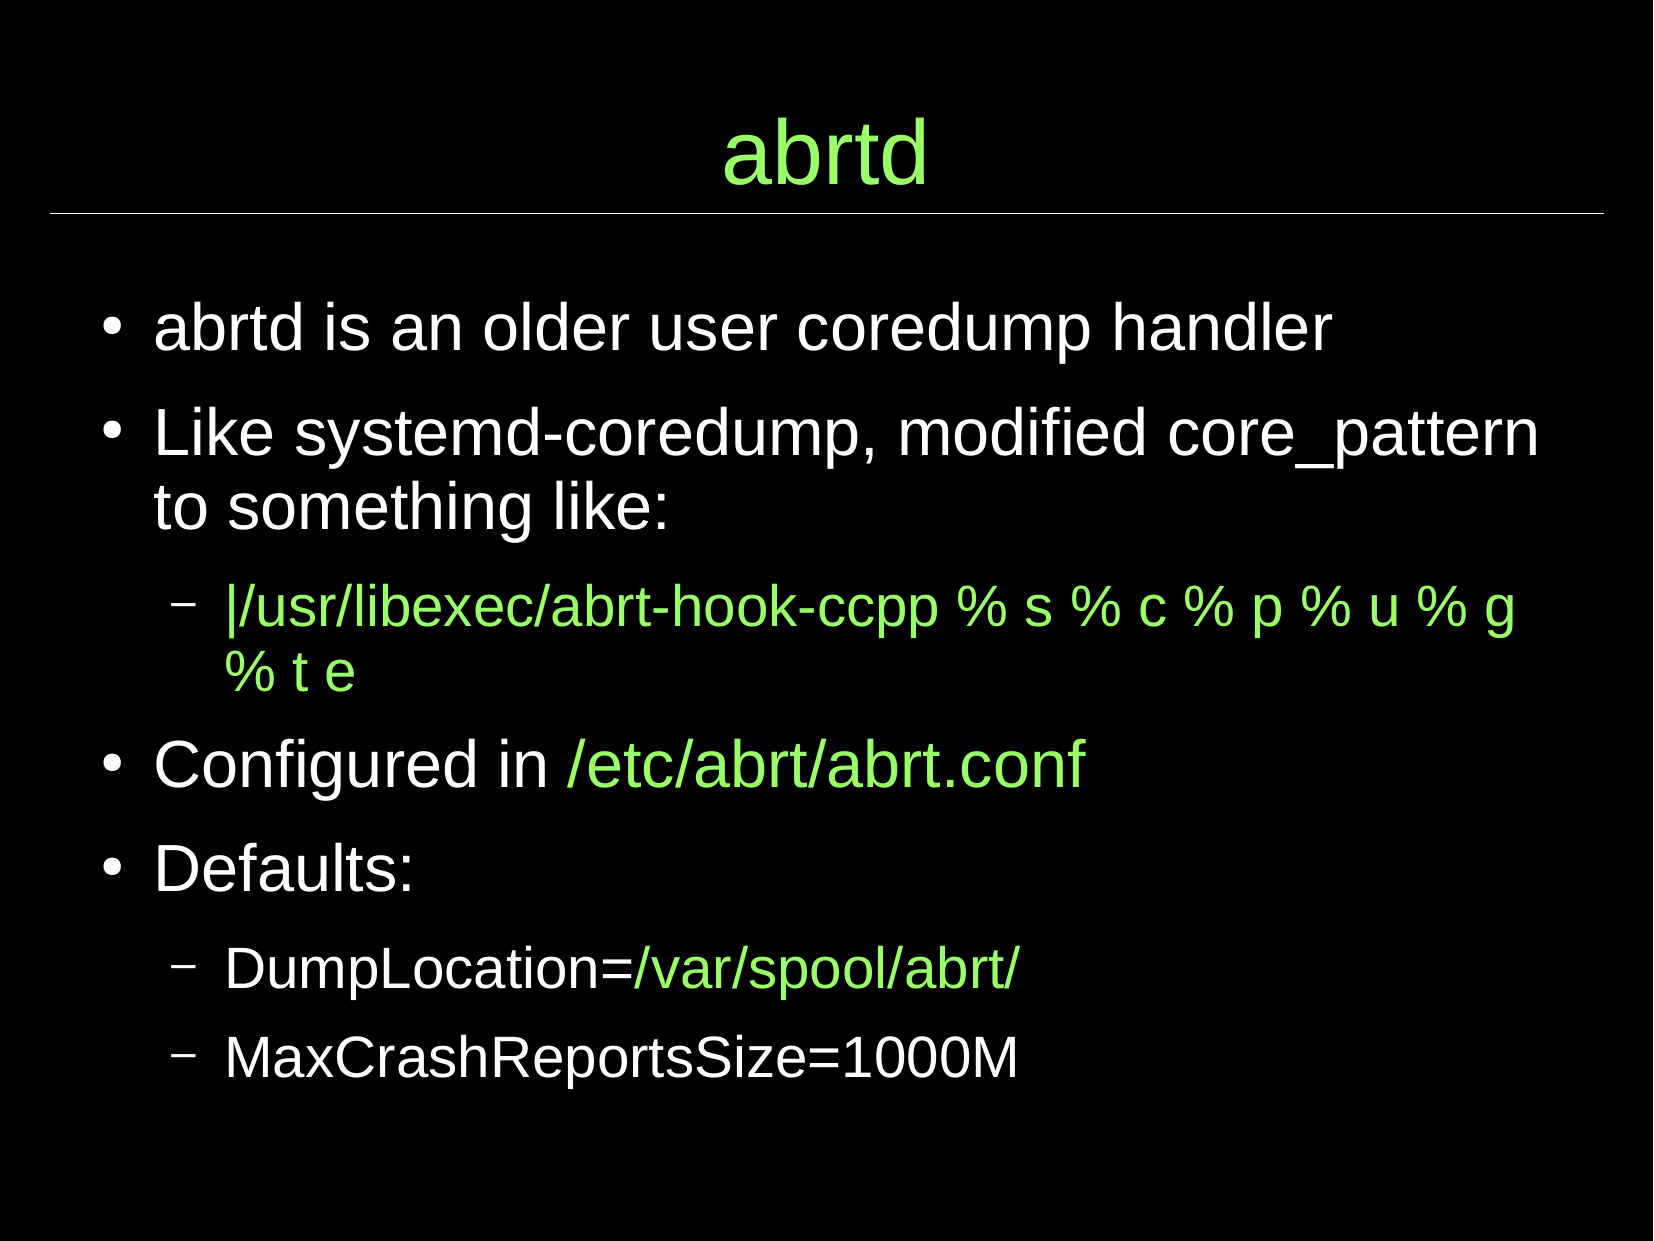

# abrtd
abrtd is an older user coredump handler
Like systemd-coredump, modified core_pattern to something like:
|/usr/libexec/abrt-hook-ccpp % s % c % p % u % g % t e
Configured in /etc/abrt/abrt.conf
Defaults:
DumpLocation=/var/spool/abrt/
MaxCrashReportsSize=1000M